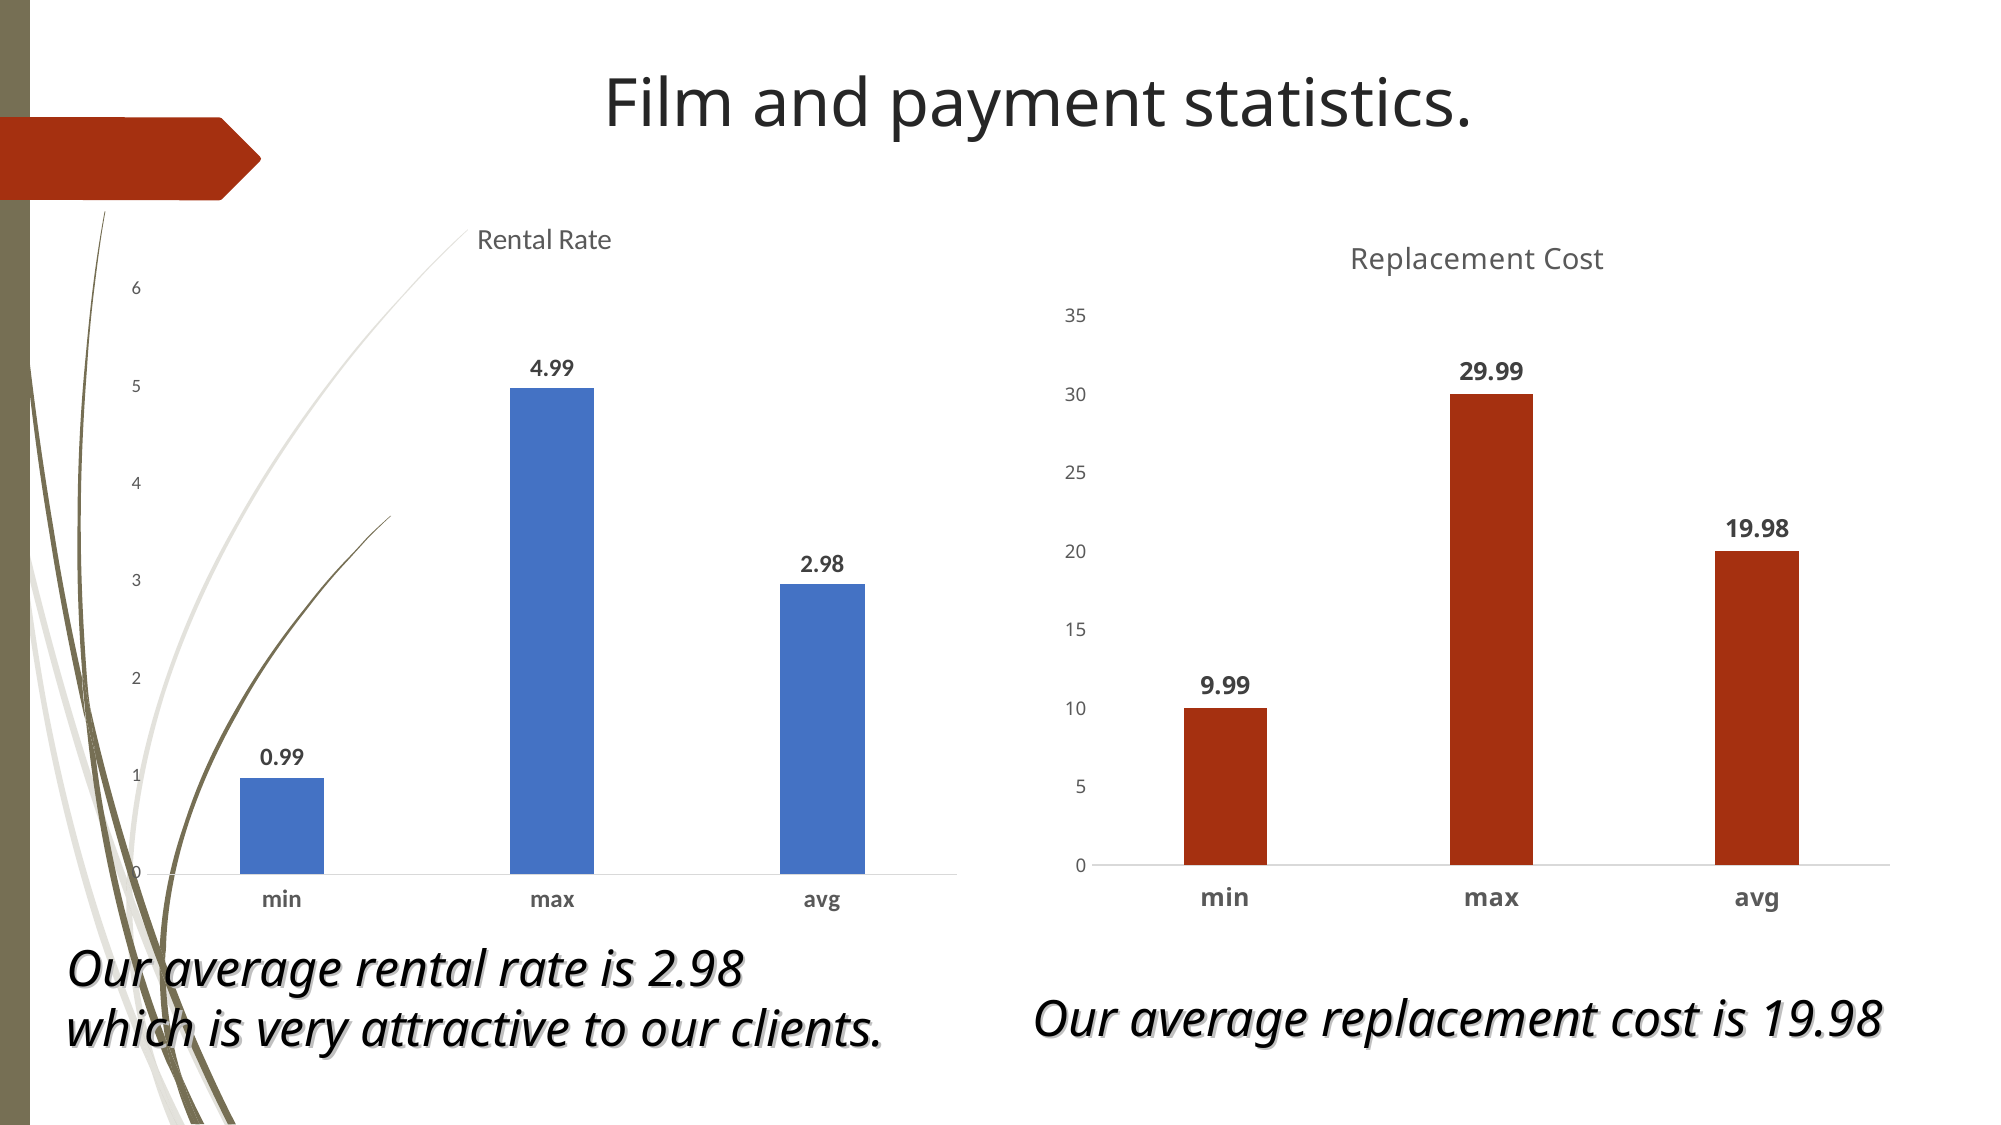

# Film and payment statistics.
### Chart: Rental Rate
| Category | Series1 |
|---|---|
| min | 0.99 |
| max | 4.99 |
| avg | 2.98 |
### Chart: Replacement Cost
| Category | Series1 |
|---|---|
| min | 9.99 |
| max | 29.99 |
| avg | 19.98 |Our average rental rate is 2.98
which is very attractive to our clients.
Our average replacement cost is 19.98